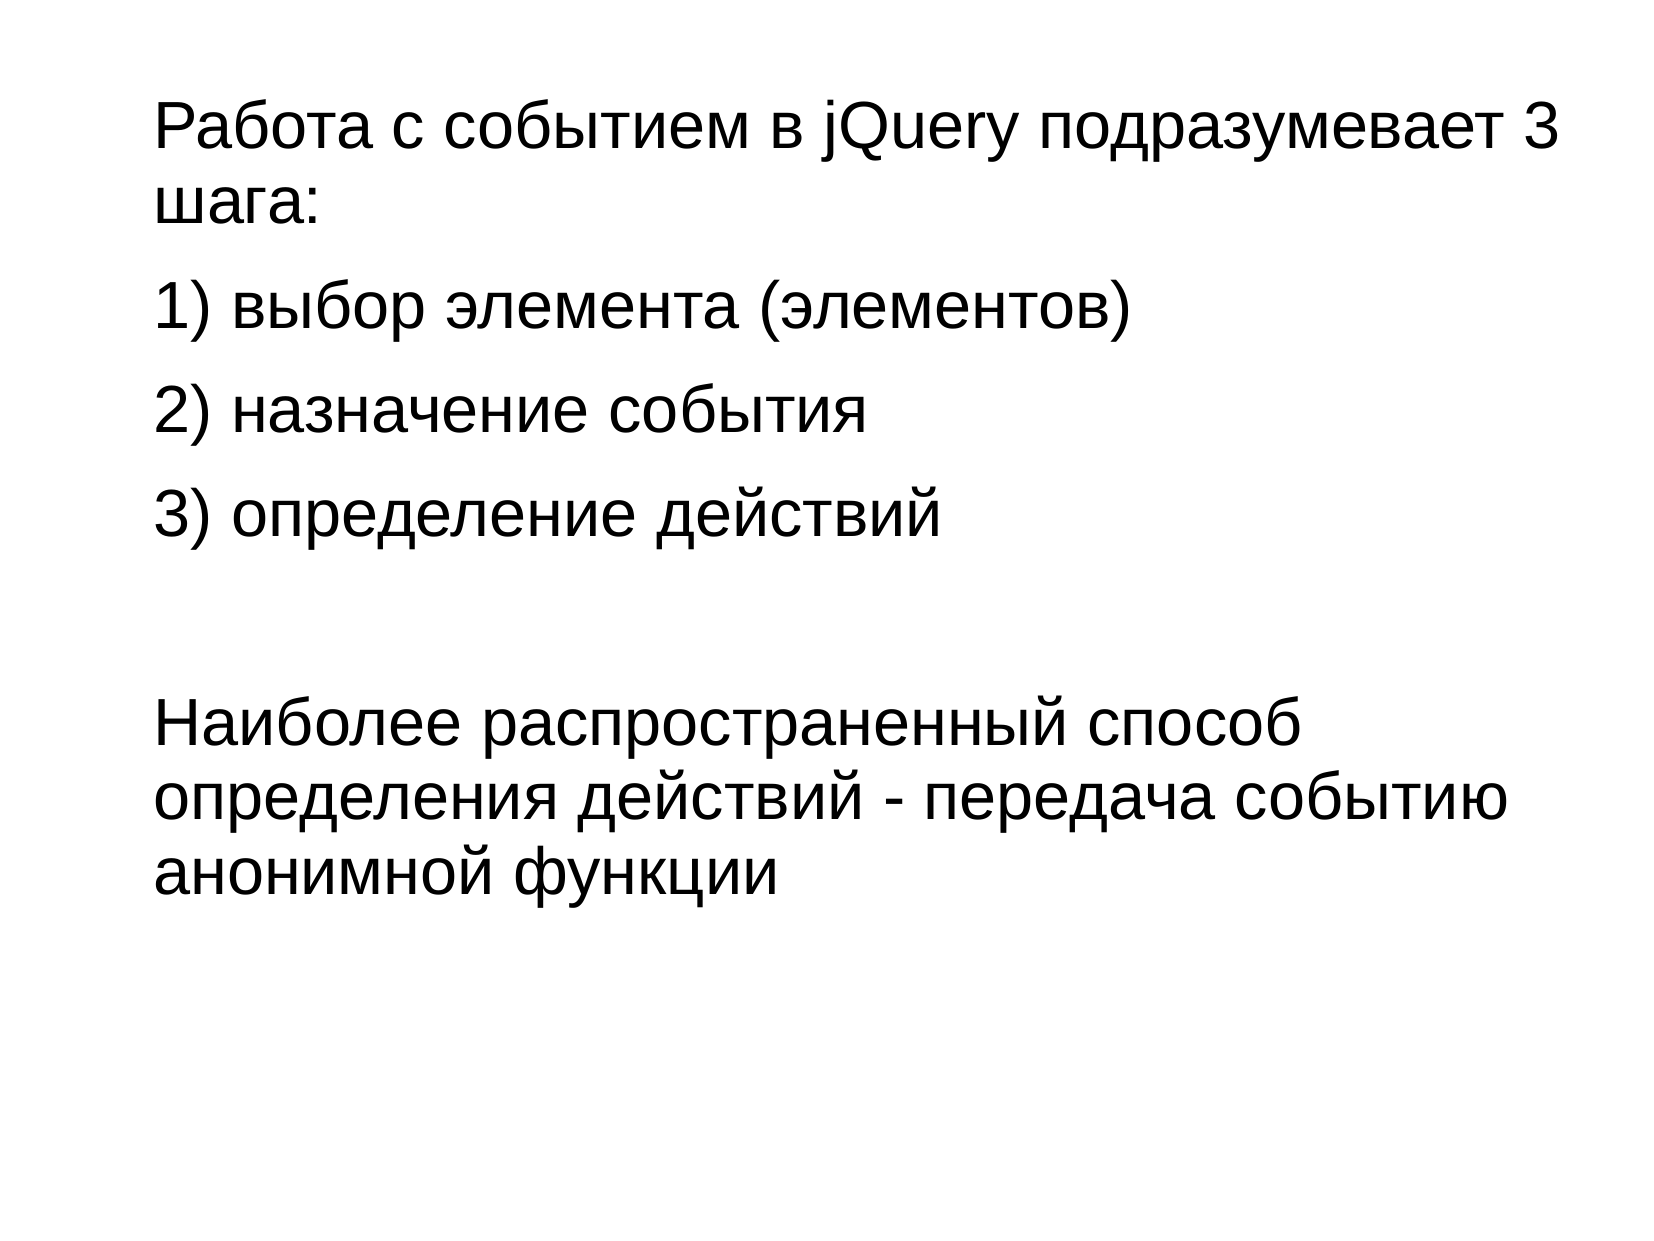

# Работа с событием в jQuery подразумевает 3 шага:
1) выбор элемента (элементов)
2) назначение события
3) определение действий
Наиболее распространенный способ определения действий - передача событию анонимной функции